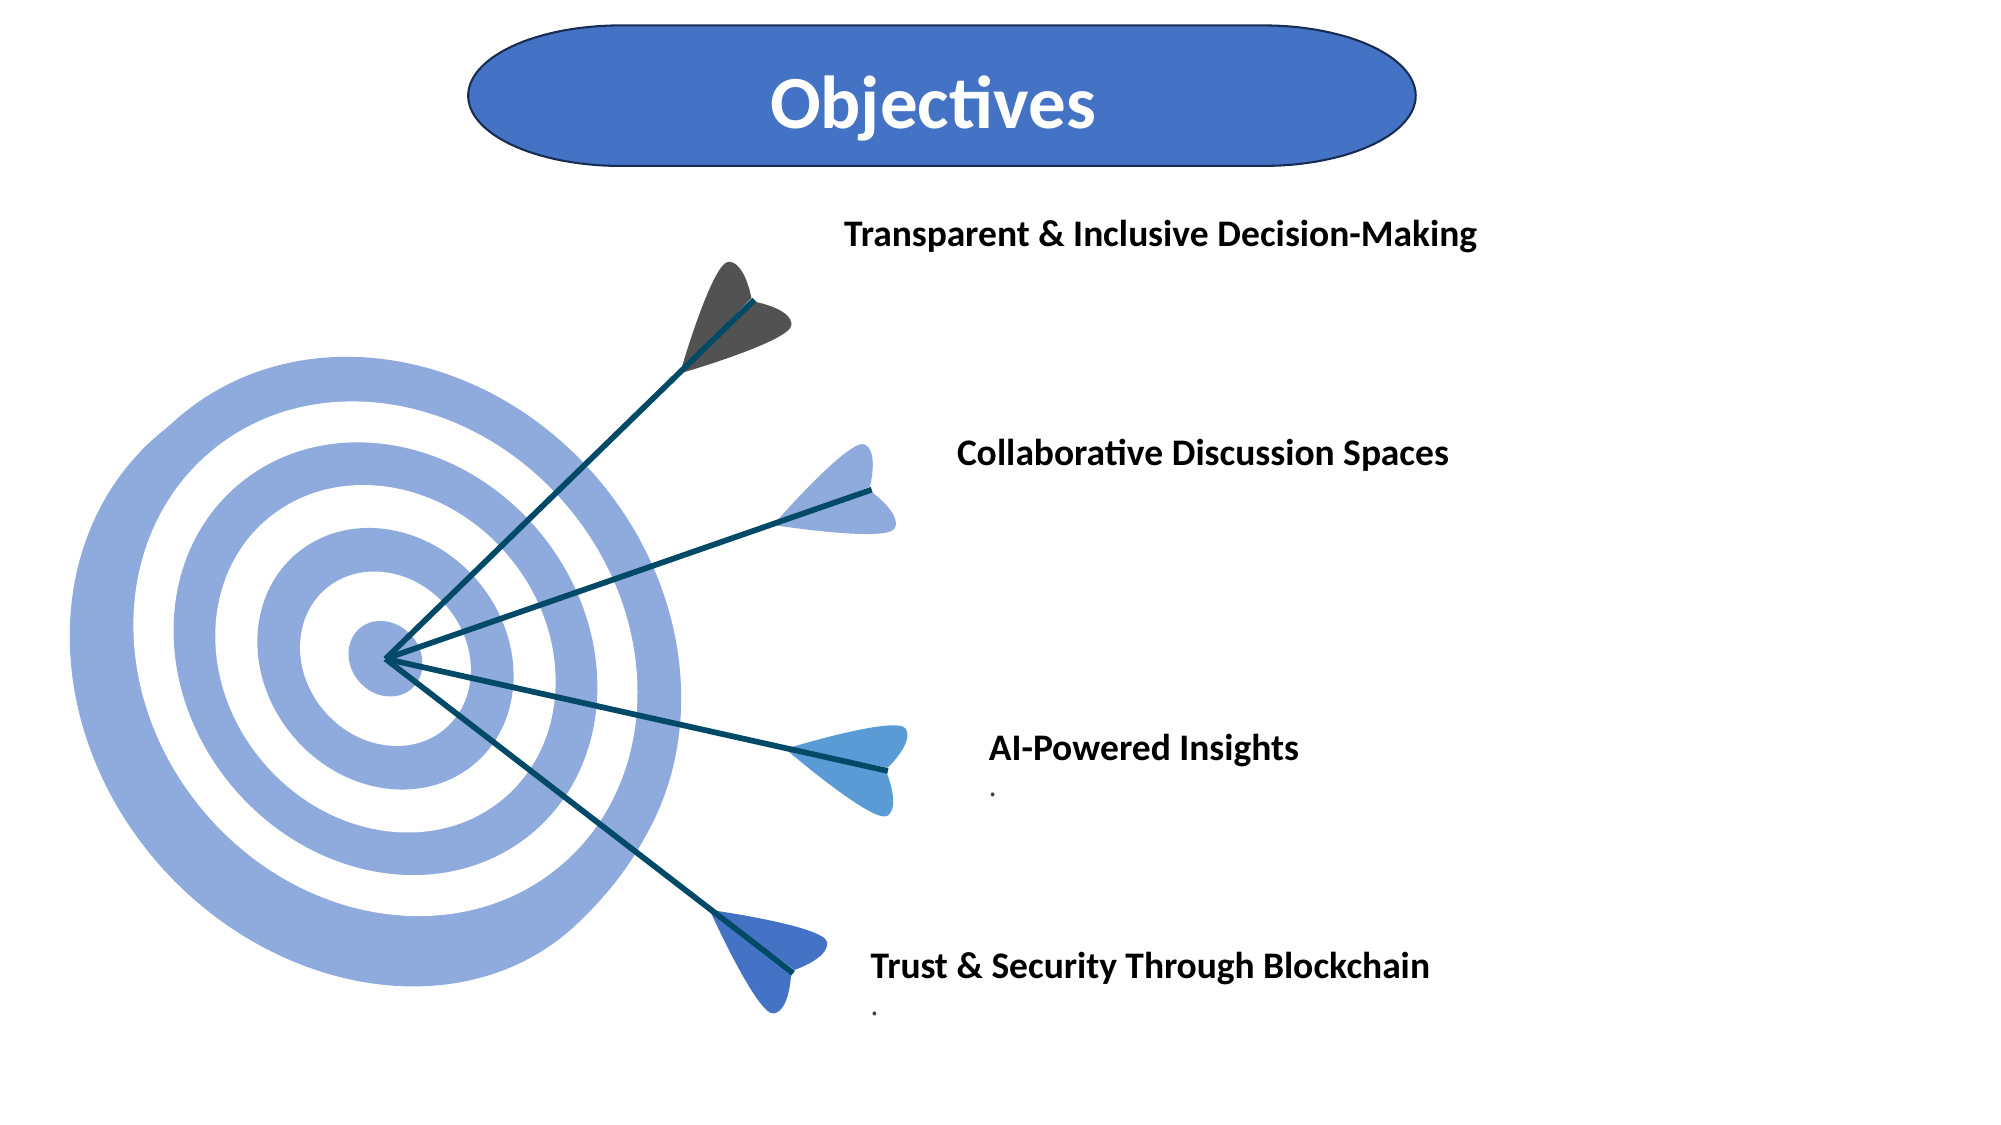

Objectives
Transparent & Inclusive Decision-Making
Collaborative Discussion Spaces
AI-Powered Insights
.
Trust & Security Through Blockchain
.